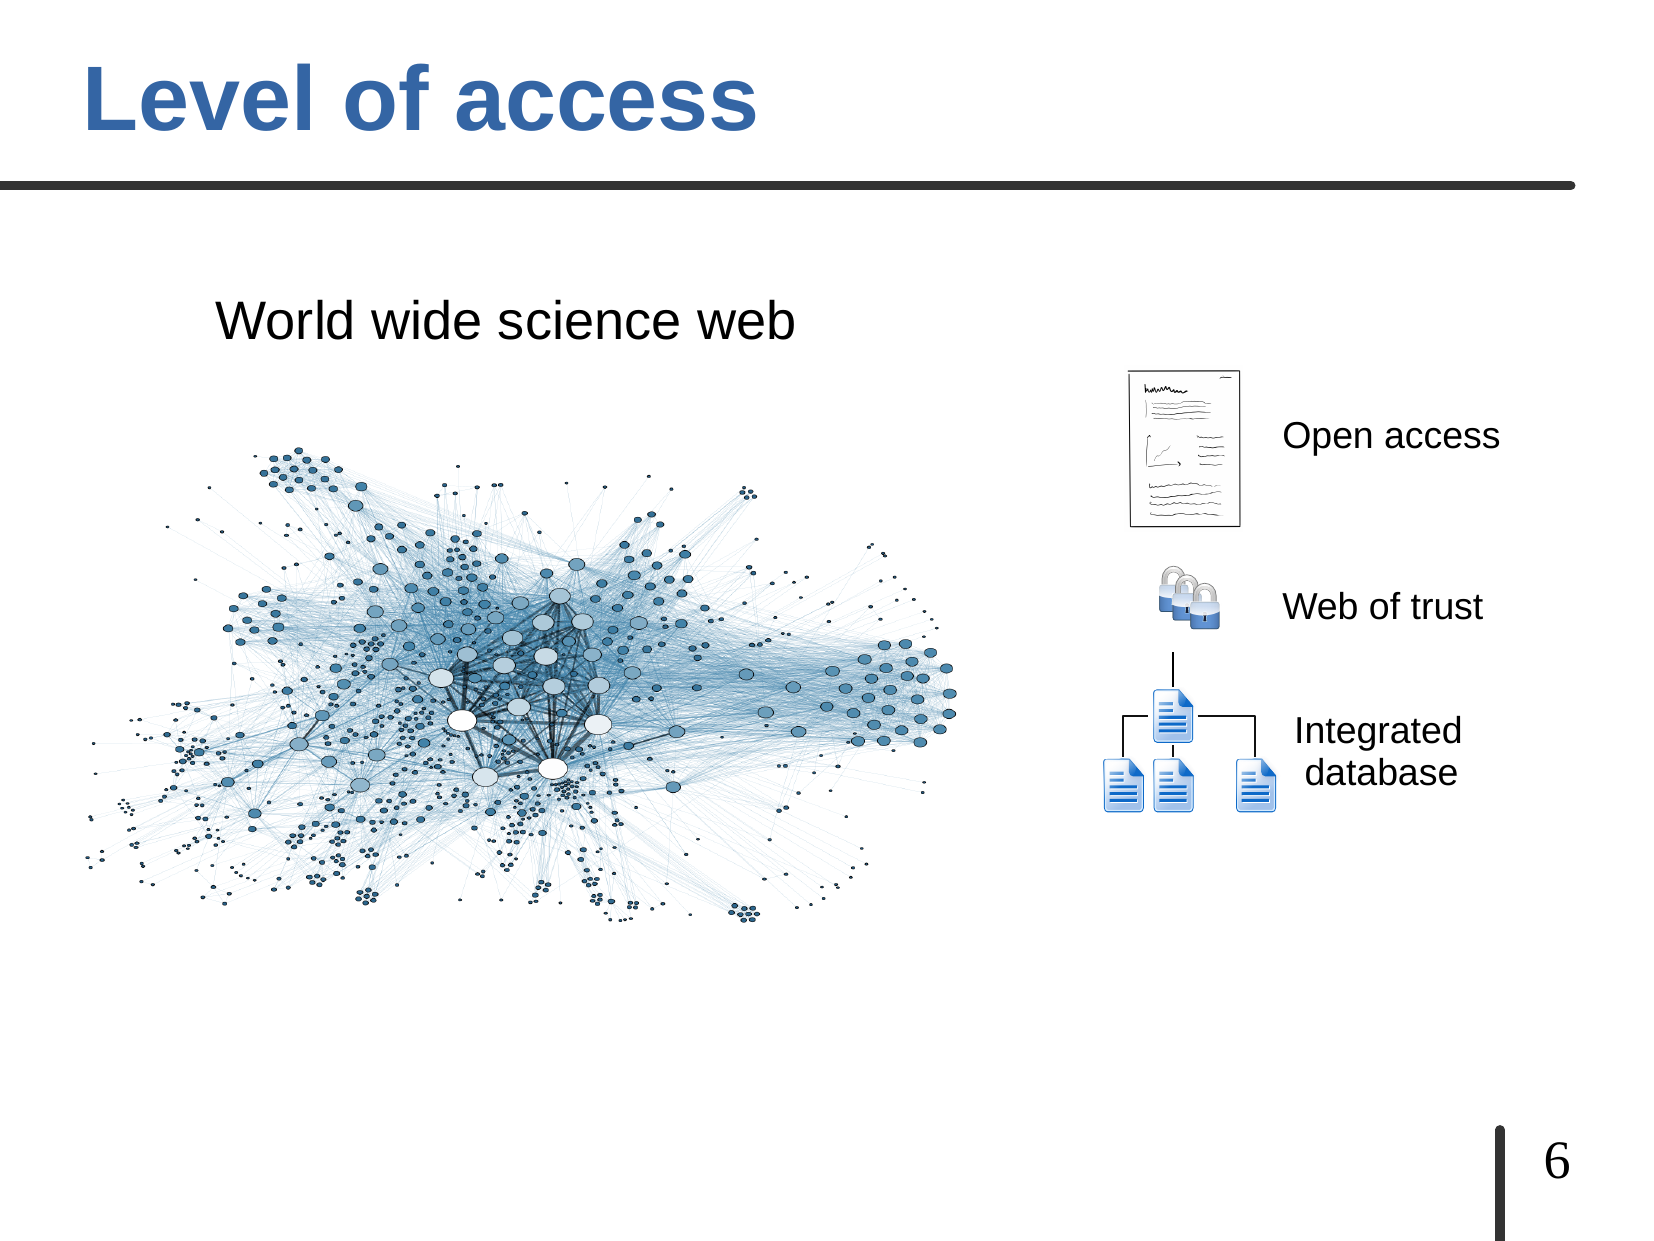

# Level of access
World wide science web
Open access
Web of trust
Integrated
 database
6